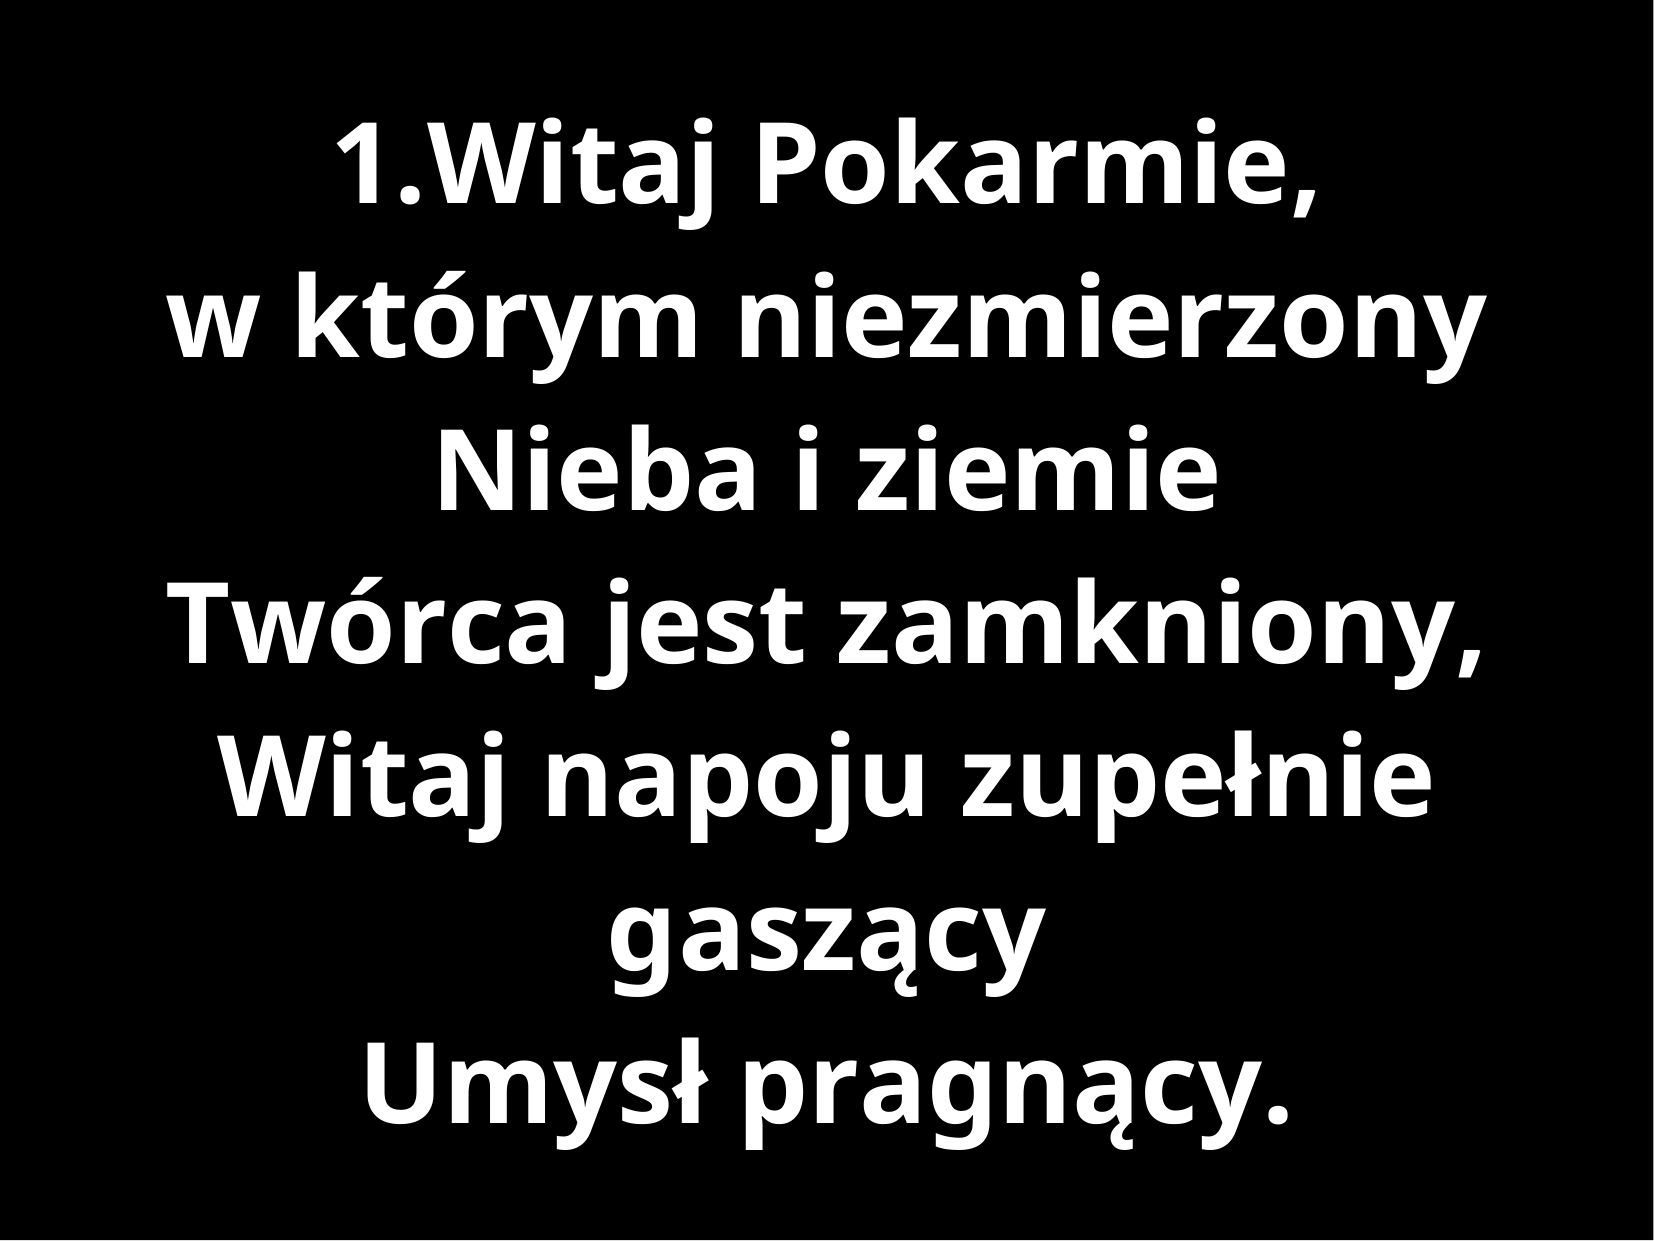

# 1.Witaj Pokarmie, w którym niezmierzony Nieba i ziemie Twórca jest zamkniony, Witaj napoju zupełnie gaszący Umysł pragnący.